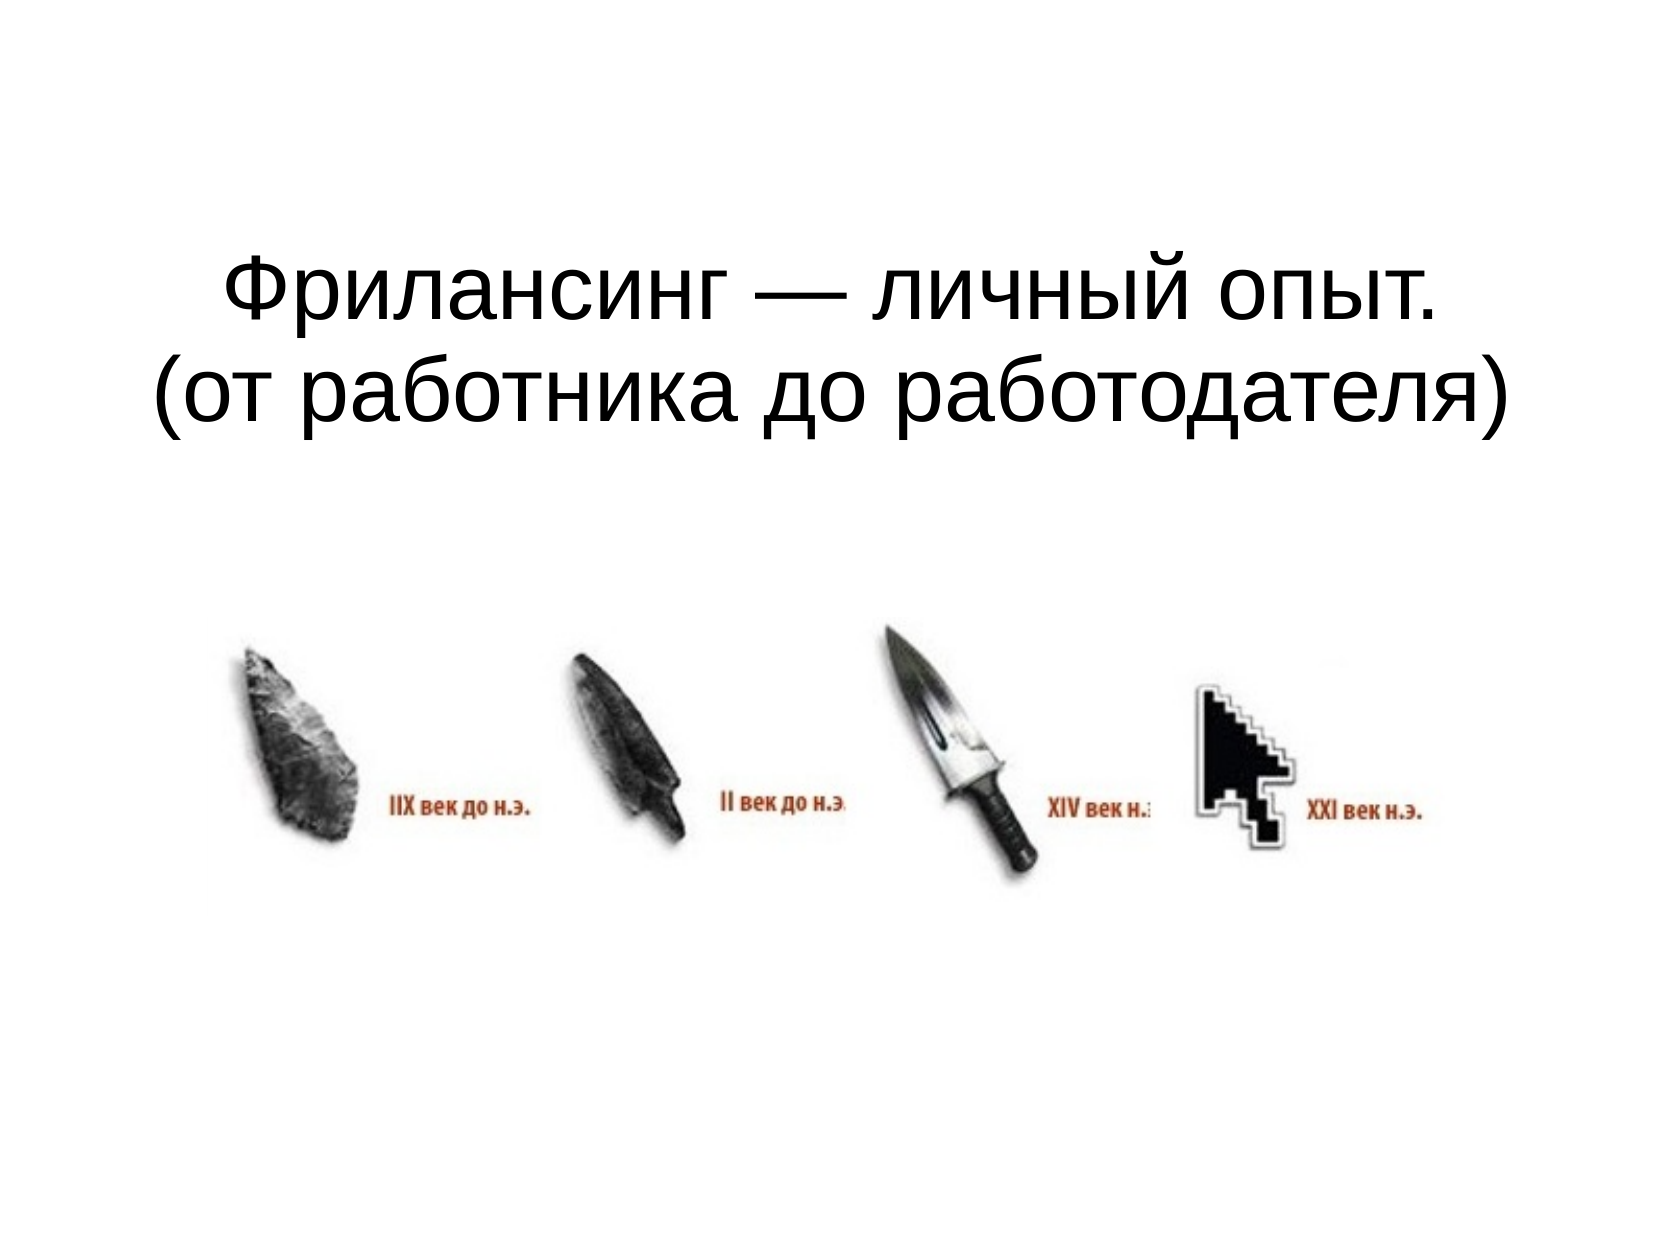

# Фрилансинг — личный опыт. (от работника до работодателя)